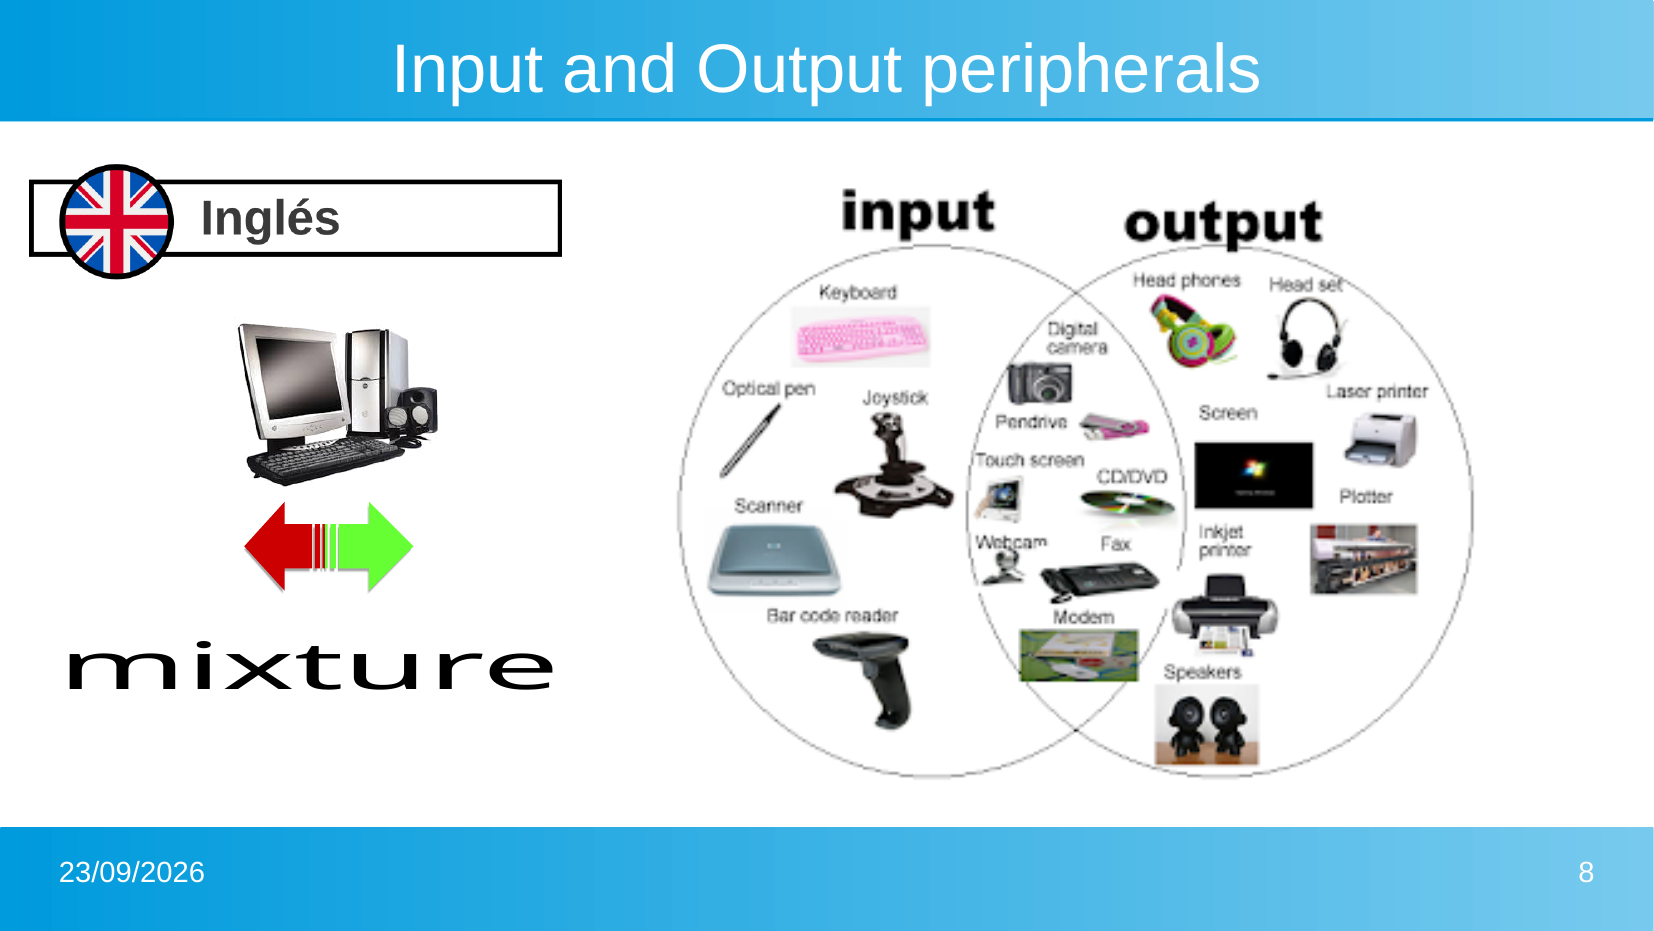

# Input and Output peripherals
mixture
8